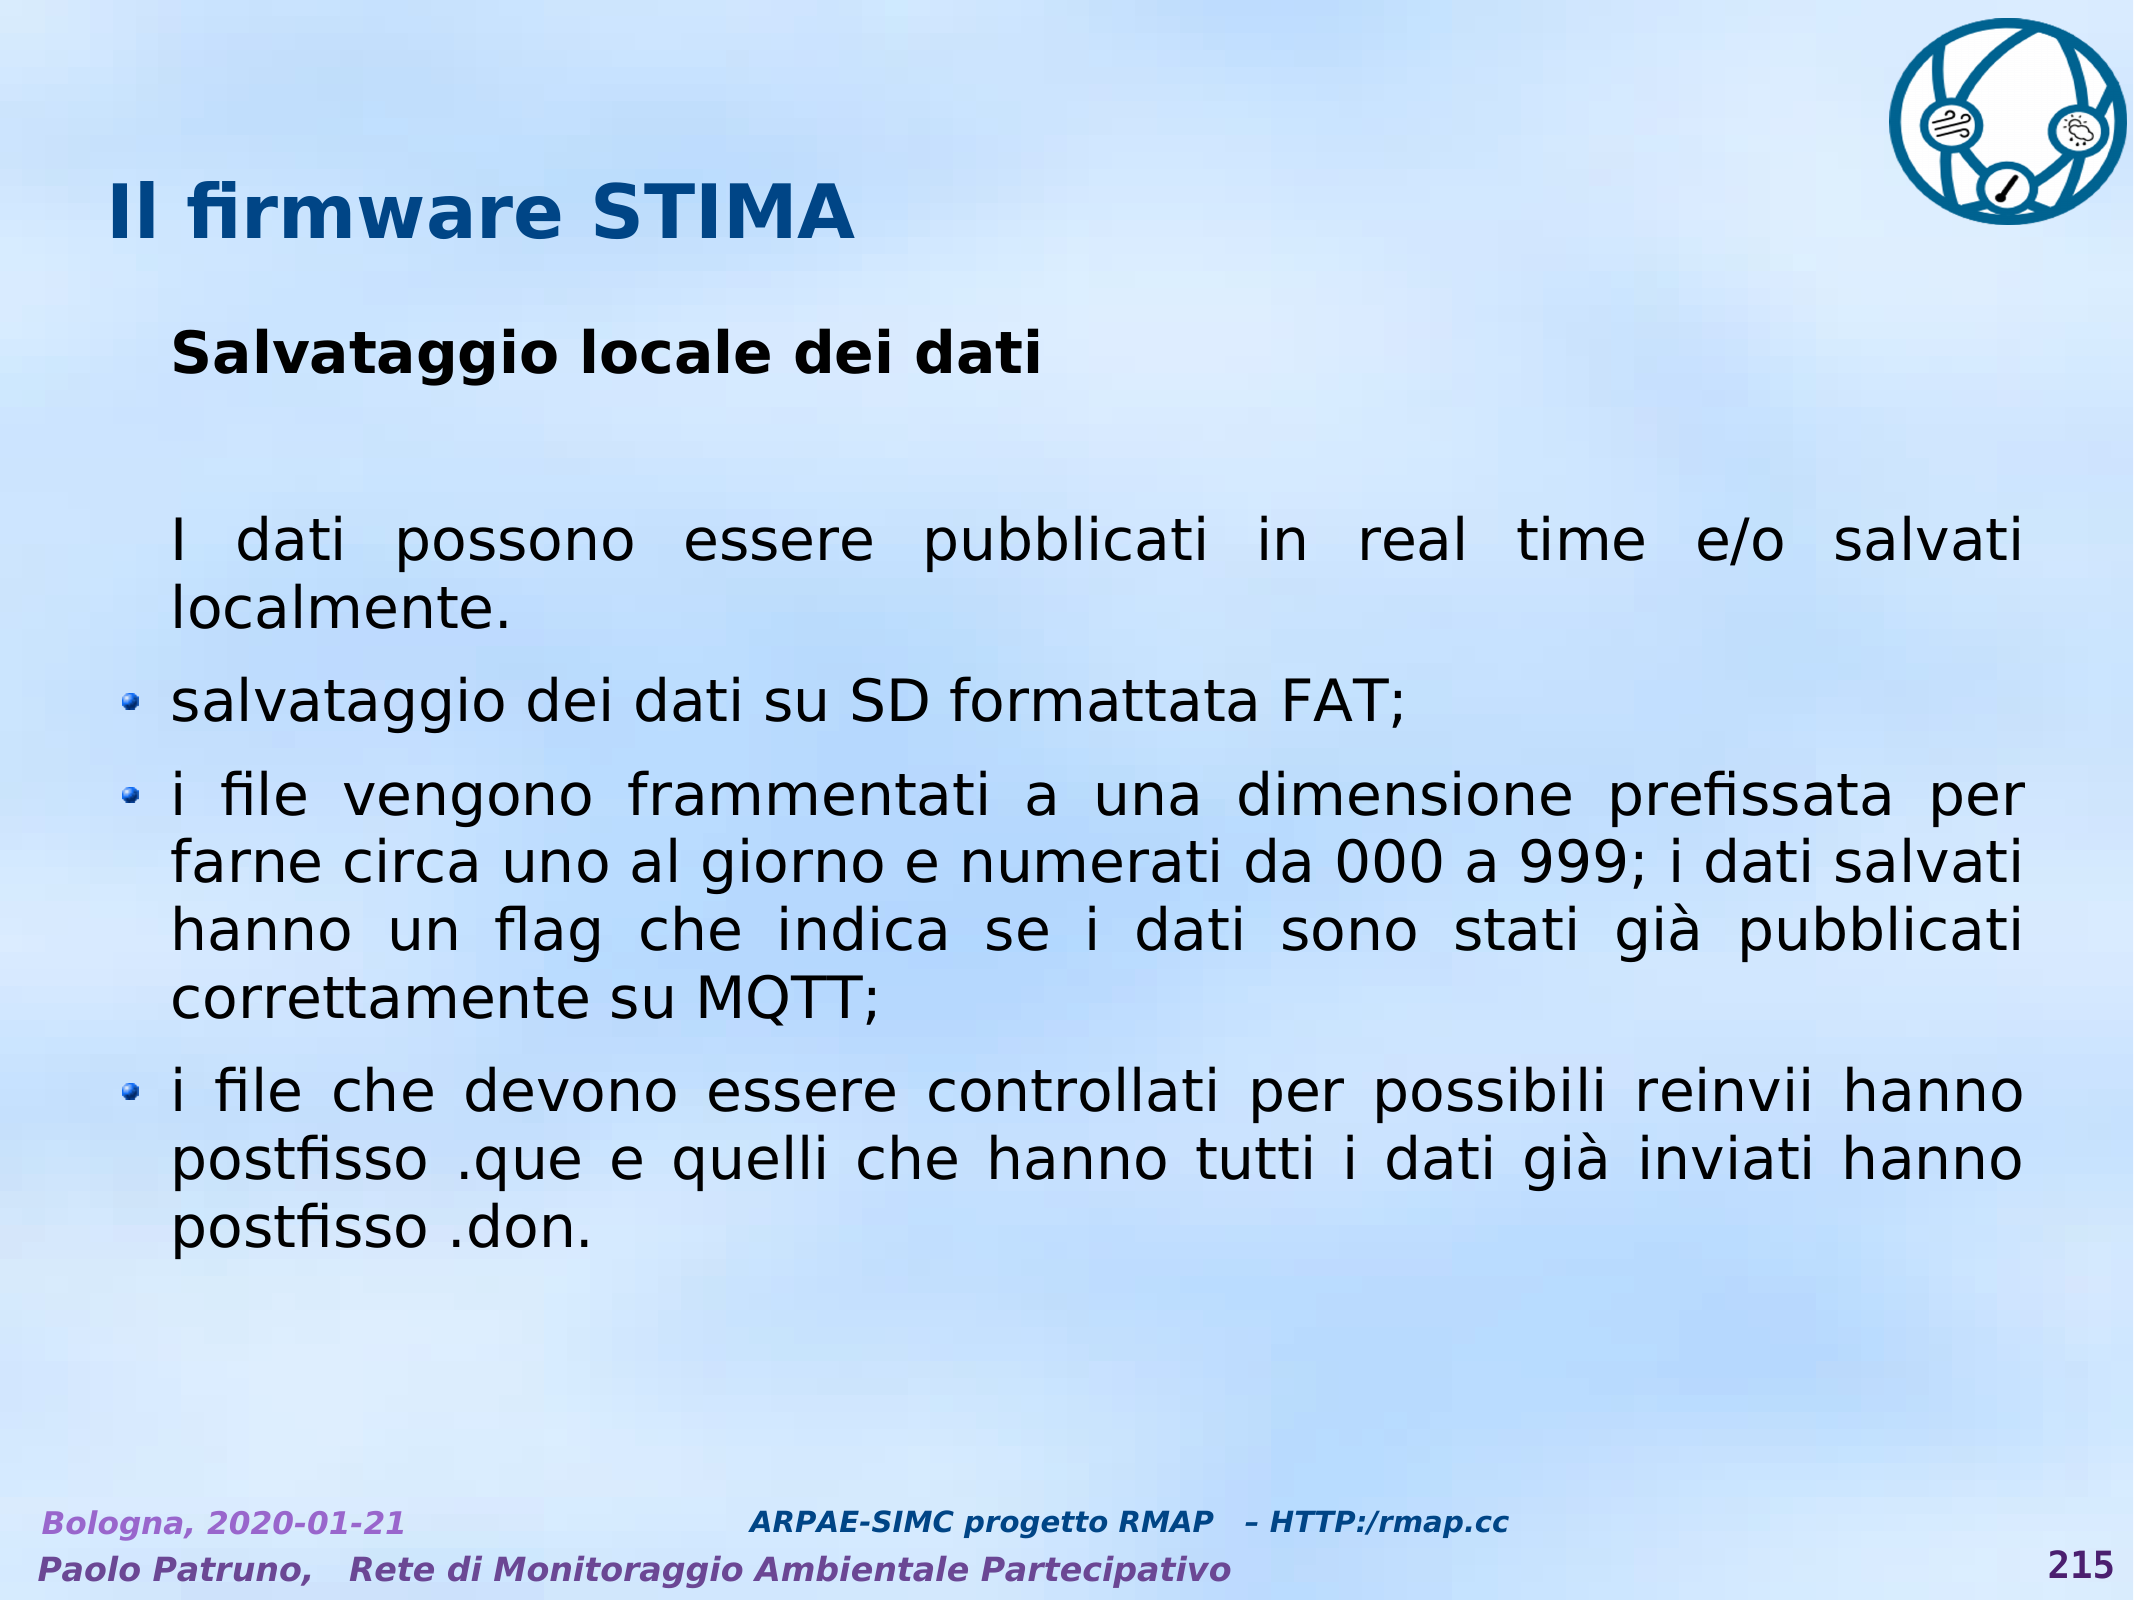

# Il firmware STIMA
Salvataggio locale dei dati
I dati possono essere pubblicati in real time e/o salvati localmente.
salvataggio dei dati su SD formattata FAT;
i file vengono frammentati a una dimensione prefissata per farne circa uno al giorno e numerati da 000 a 999; i dati salvati hanno un flag che indica se i dati sono stati già pubblicati correttamente su MQTT;
i file che devono essere controllati per possibili reinvii hanno postfisso .que e quelli che hanno tutti i dati già inviati hanno postfisso .don.